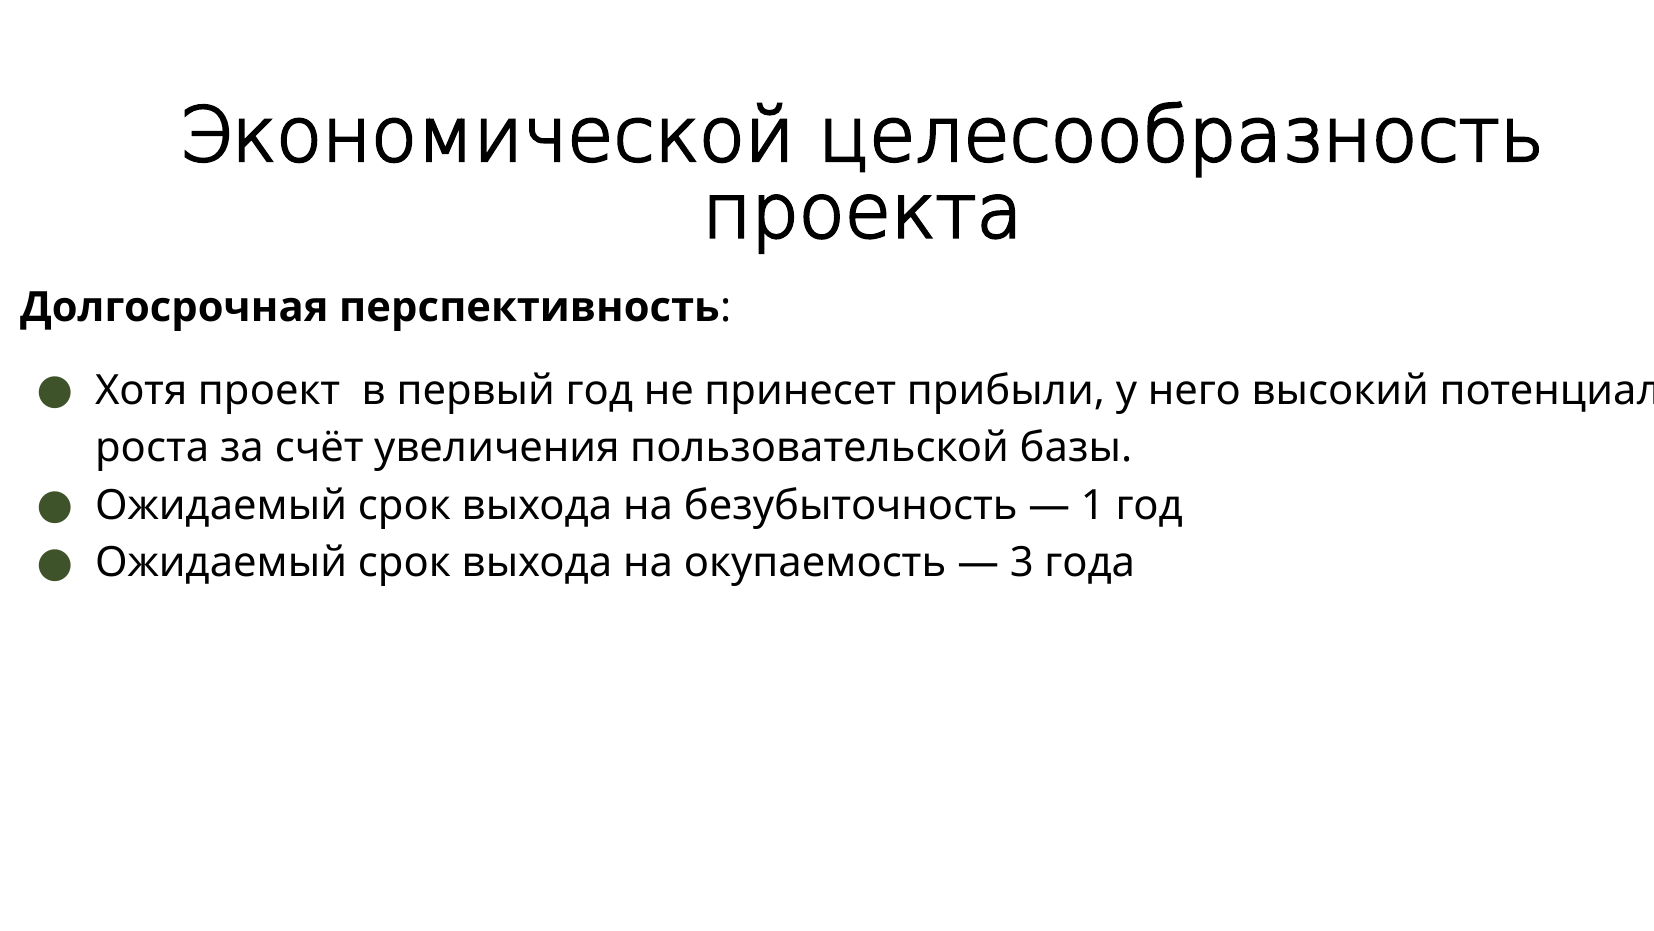

# Экономической целесообразность проекта
Долгосрочная перспективность:
Хотя проект в первый год не принесет прибыли, у него высокий потенциал роста за счёт увеличения пользовательской базы.
Ожидаемый срок выхода на безубыточность — 1 год
Ожидаемый срок выхода на окупаемость — 3 года